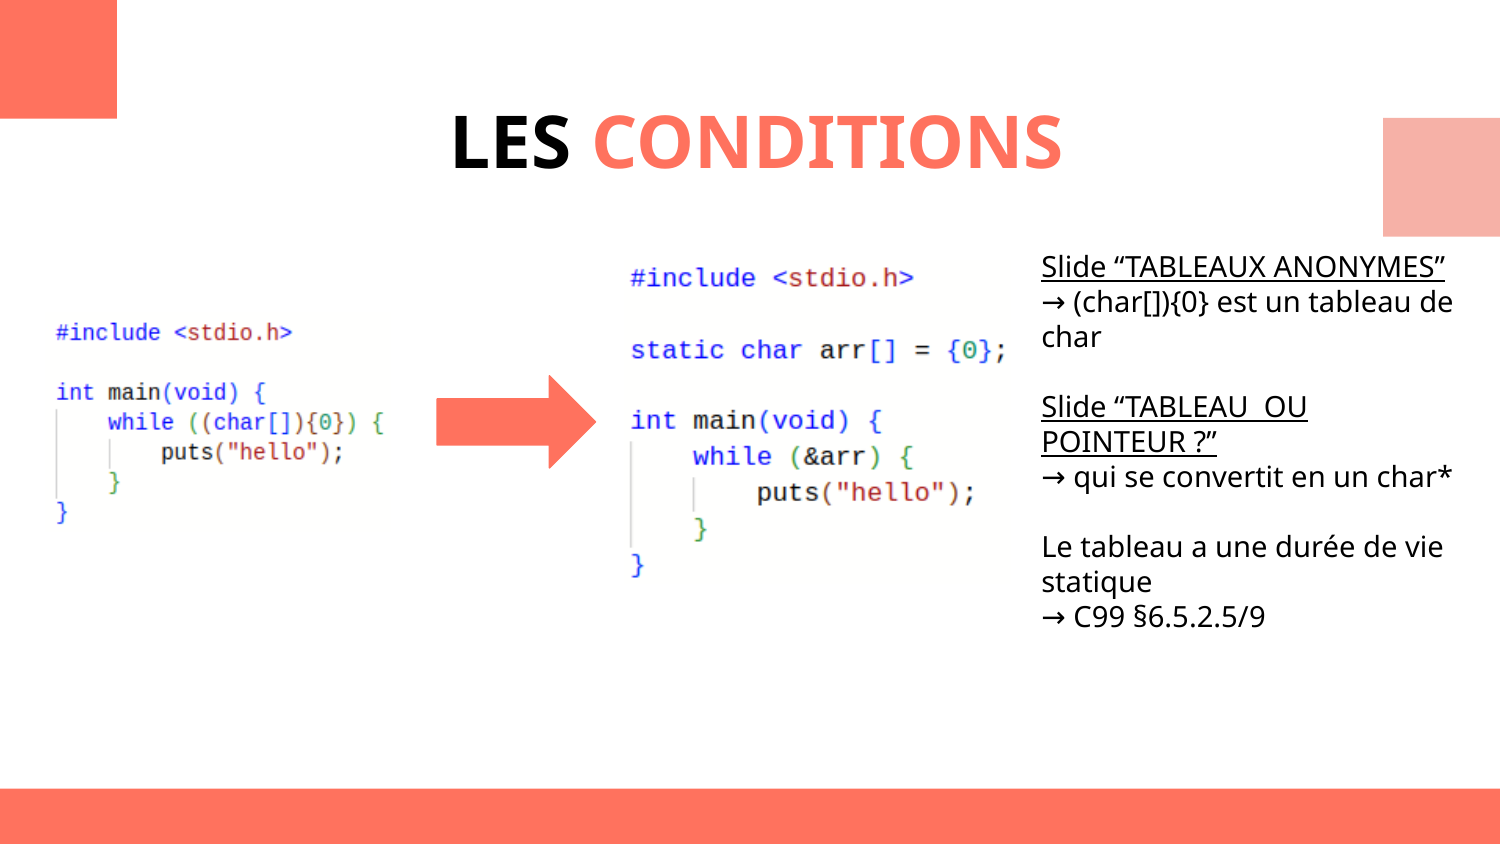

# LES CONDITIONS
Slide “TABLEAUX ANONYMES”
→ (char[]){0} est un tableau de char
Slide “TABLEAU OU POINTEUR ?”
→ qui se convertit en un char*
Le tableau a une durée de vie statique
→ C99 §6.5.2.5/9